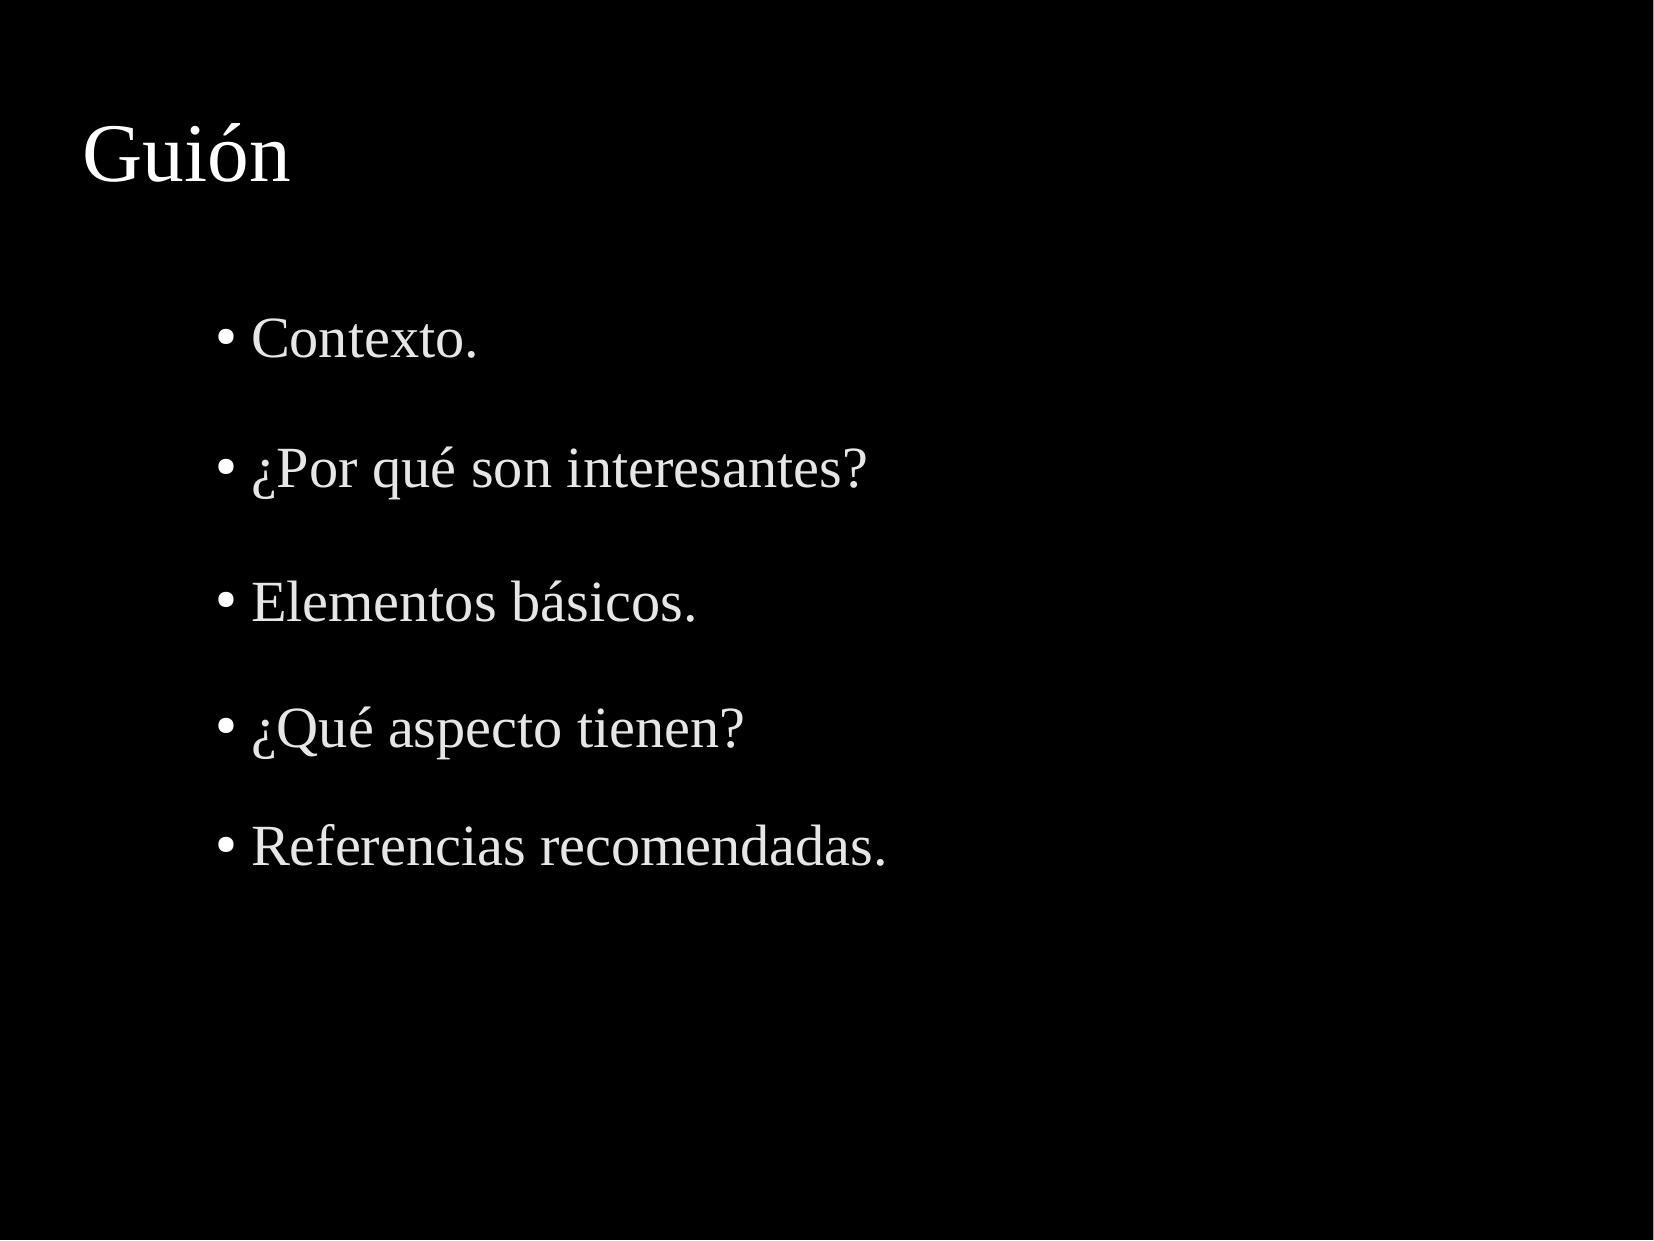

# Guión
Contexto.
¿Por qué son interesantes?
Elementos básicos.
¿Qué aspecto tienen?
Referencias recomendadas.